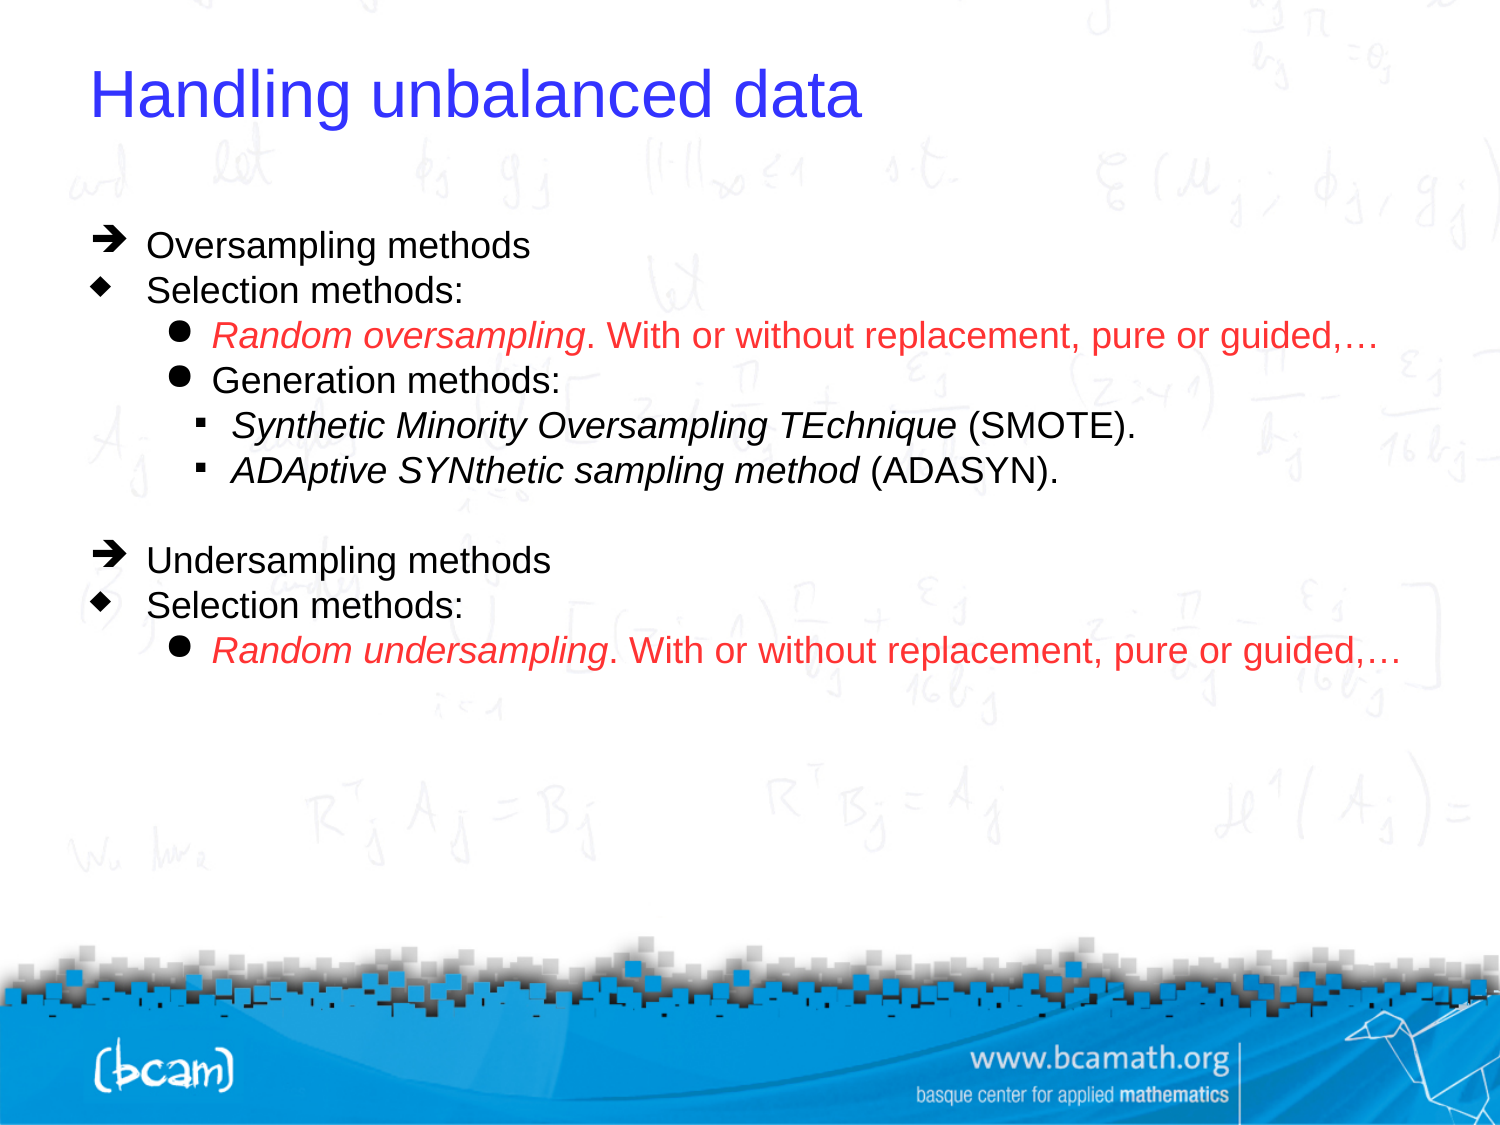

Handling unbalanced data
Oversampling methods
Selection methods:
Random oversampling. With or without replacement, pure or guided,…
Generation methods:
Synthetic Minority Oversampling TEchnique (SMOTE).
ADAptive SYNthetic sampling method (ADASYN).
Undersampling methods
Selection methods:
Random undersampling. With or without replacement, pure or guided,…